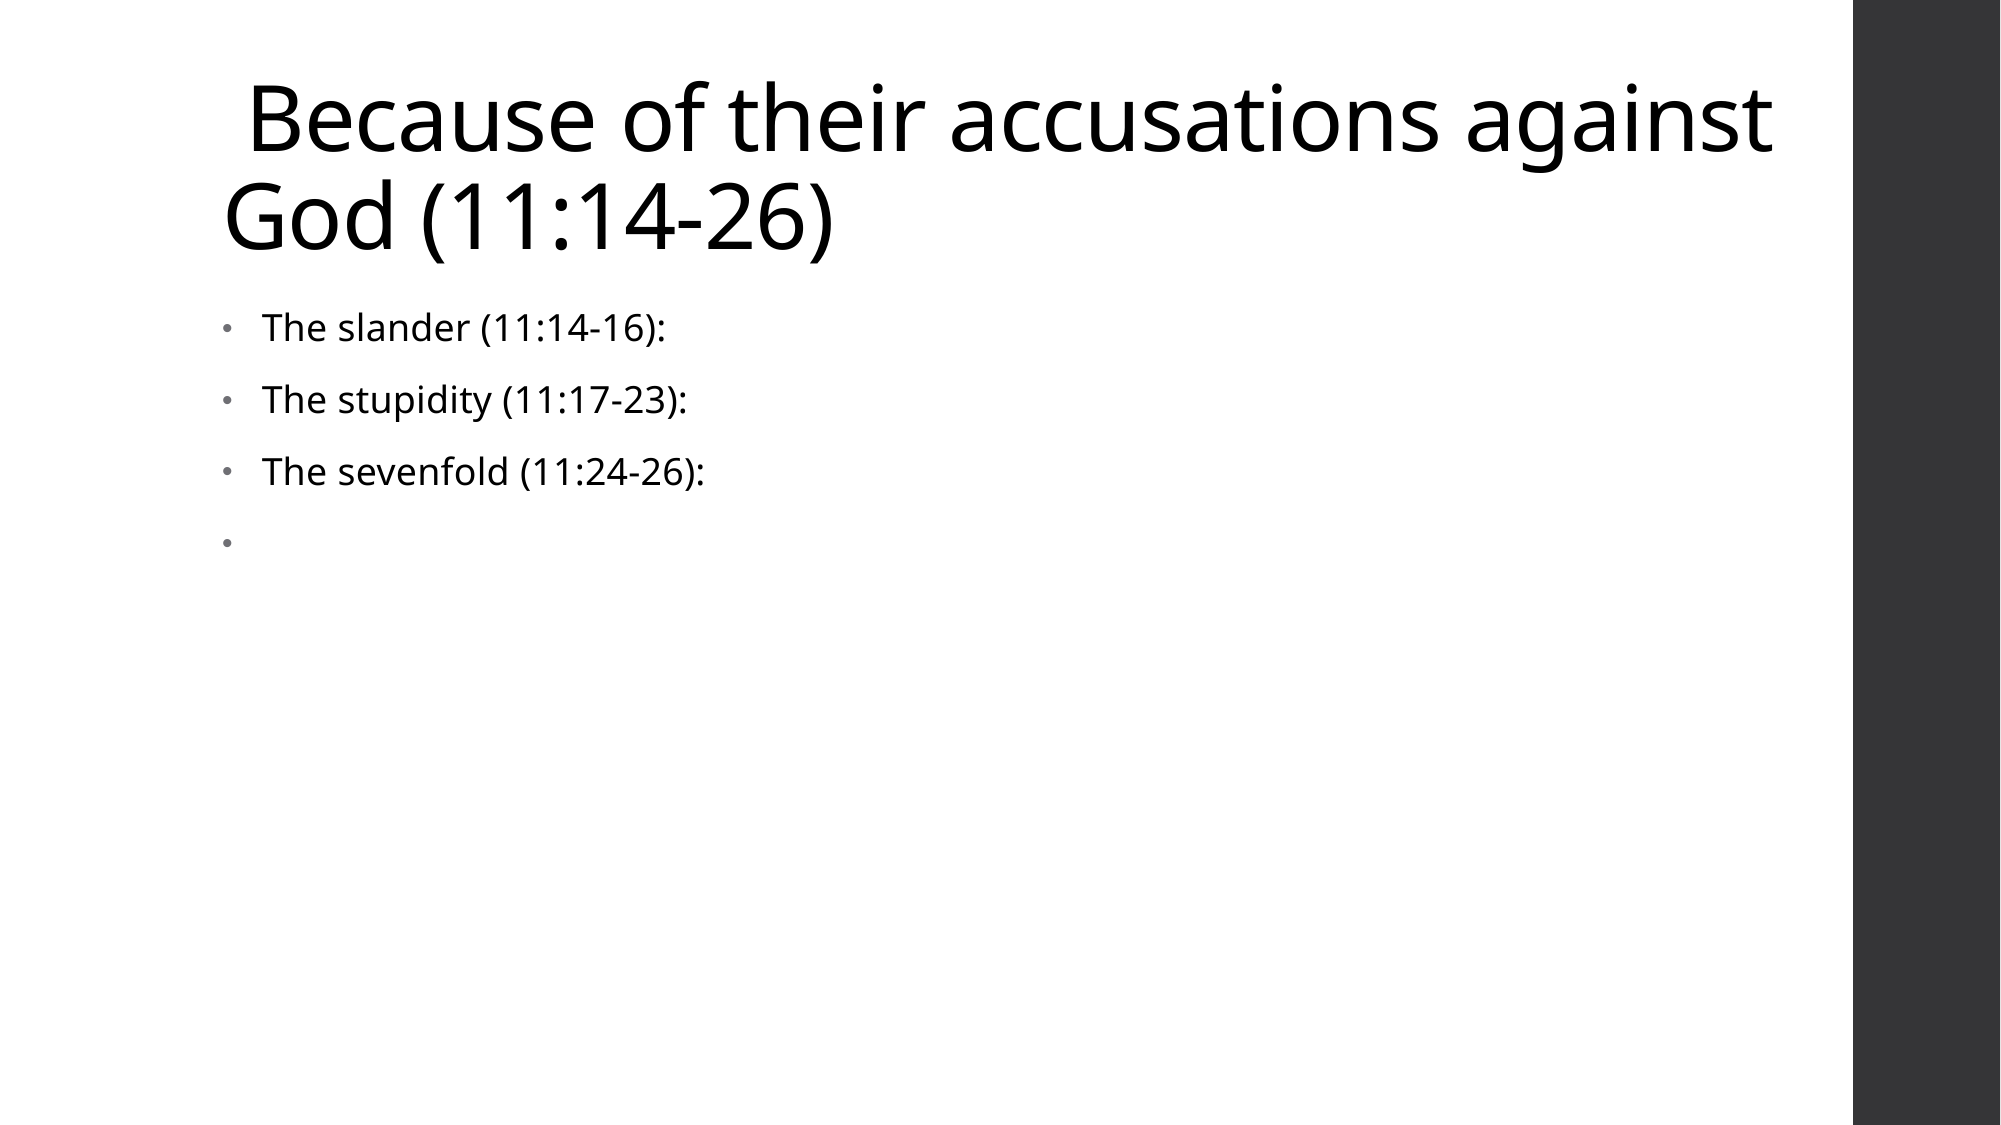

# Because of their accusations against God (11:14-26)
 The slander (11:14-16):
 The stupidity (11:17-23):
 The sevenfold (11:24-26):